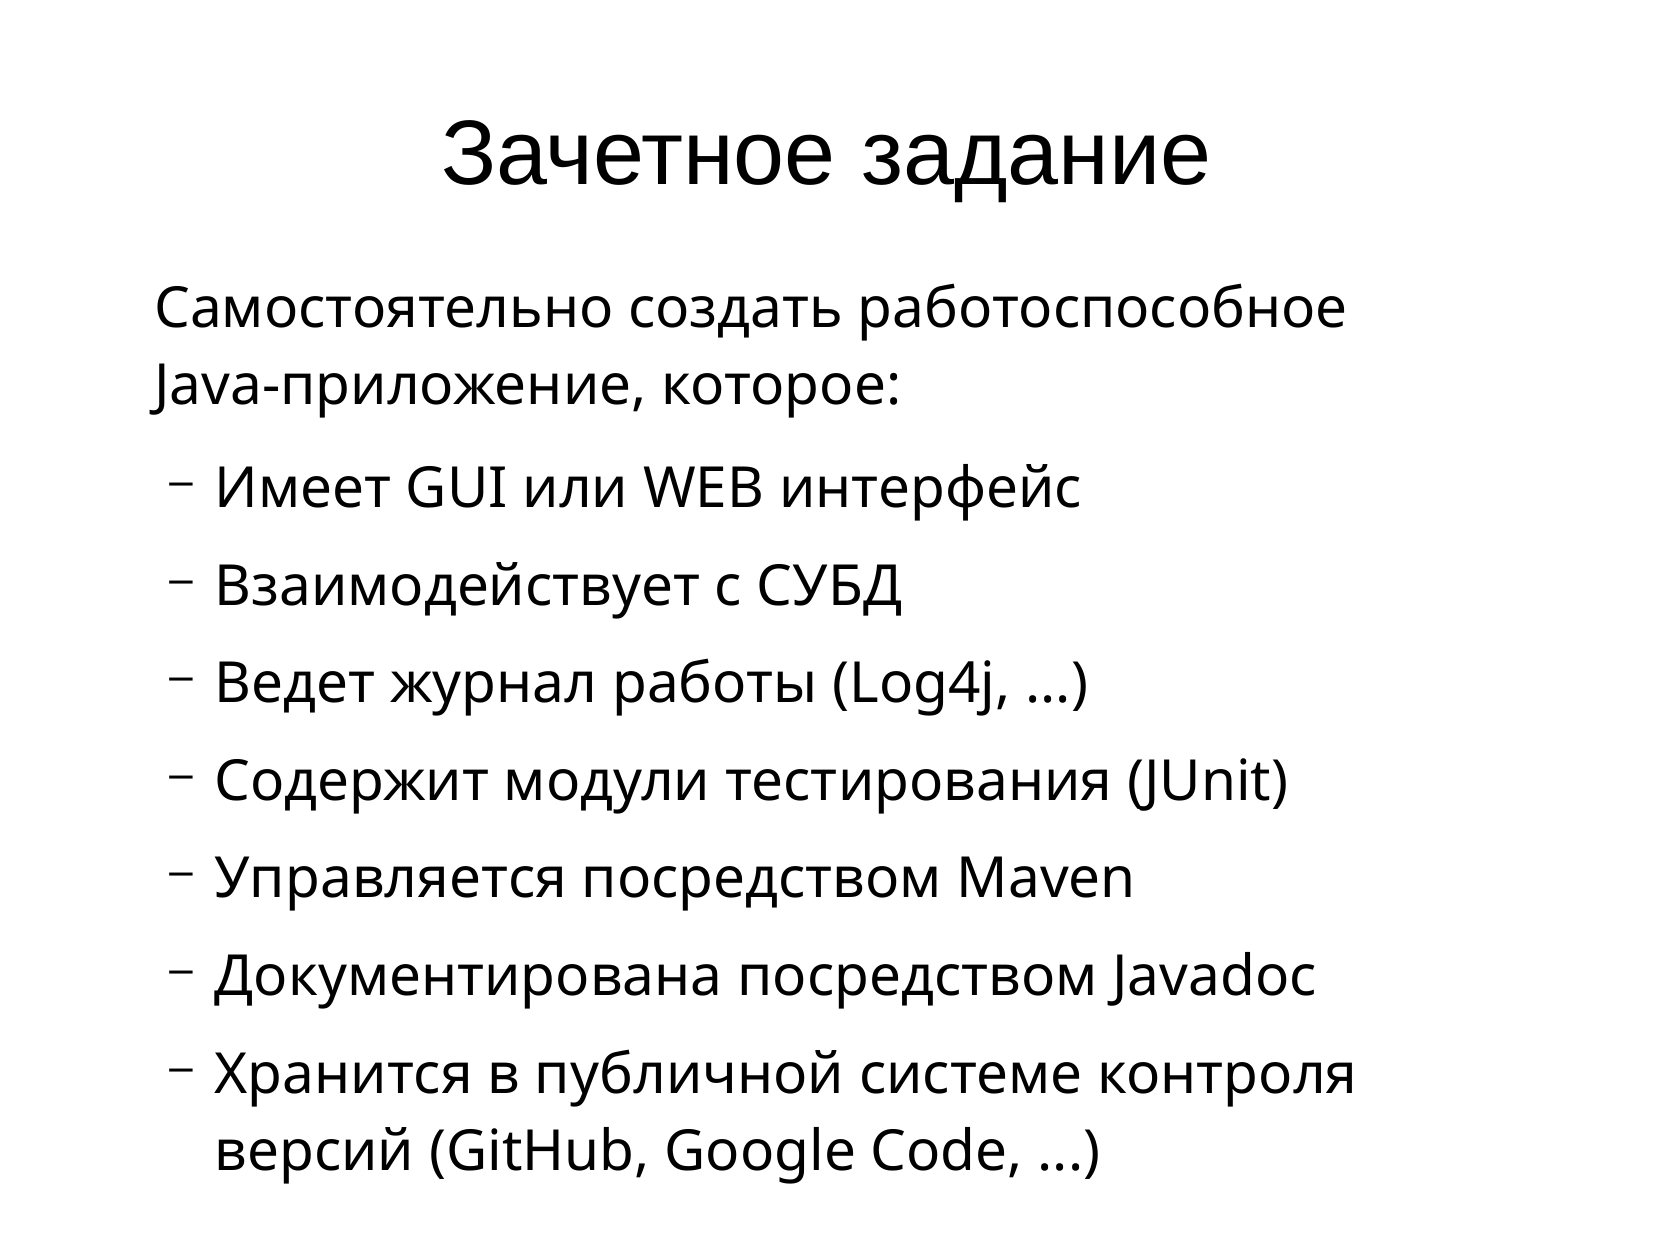

# Зачетное задание
Самостоятельно создать работоспособное
Java-приложение, которое:
Имеет GUI или WEB интерфейс
Взаимодействует с СУБД
Ведет журнал работы (Log4j, ...)
Содержит модули тестирования (JUnit)
Управляется посредством Maven
Документирована посредством Javadoc
Хранится в публичной системе контроля версий (GitHub, Google Code, ...)